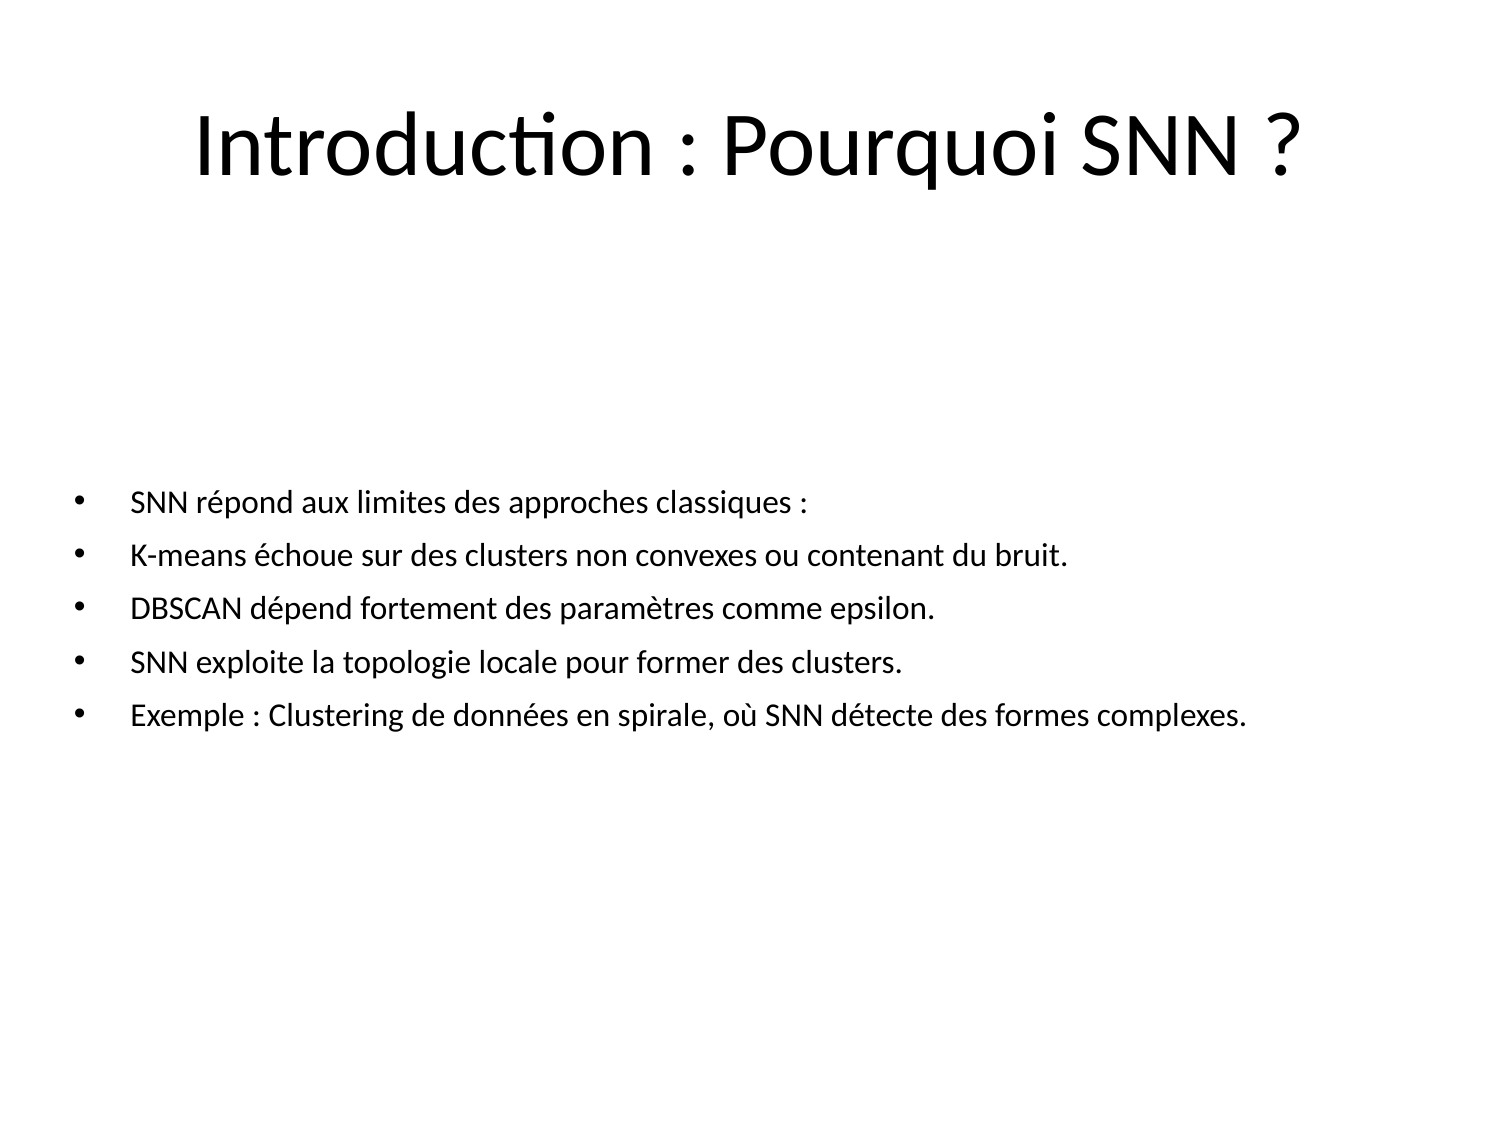

# Introduction : Pourquoi SNN ?
SNN répond aux limites des approches classiques :
K-means échoue sur des clusters non convexes ou contenant du bruit.
DBSCAN dépend fortement des paramètres comme epsilon.
SNN exploite la topologie locale pour former des clusters.
Exemple : Clustering de données en spirale, où SNN détecte des formes complexes.